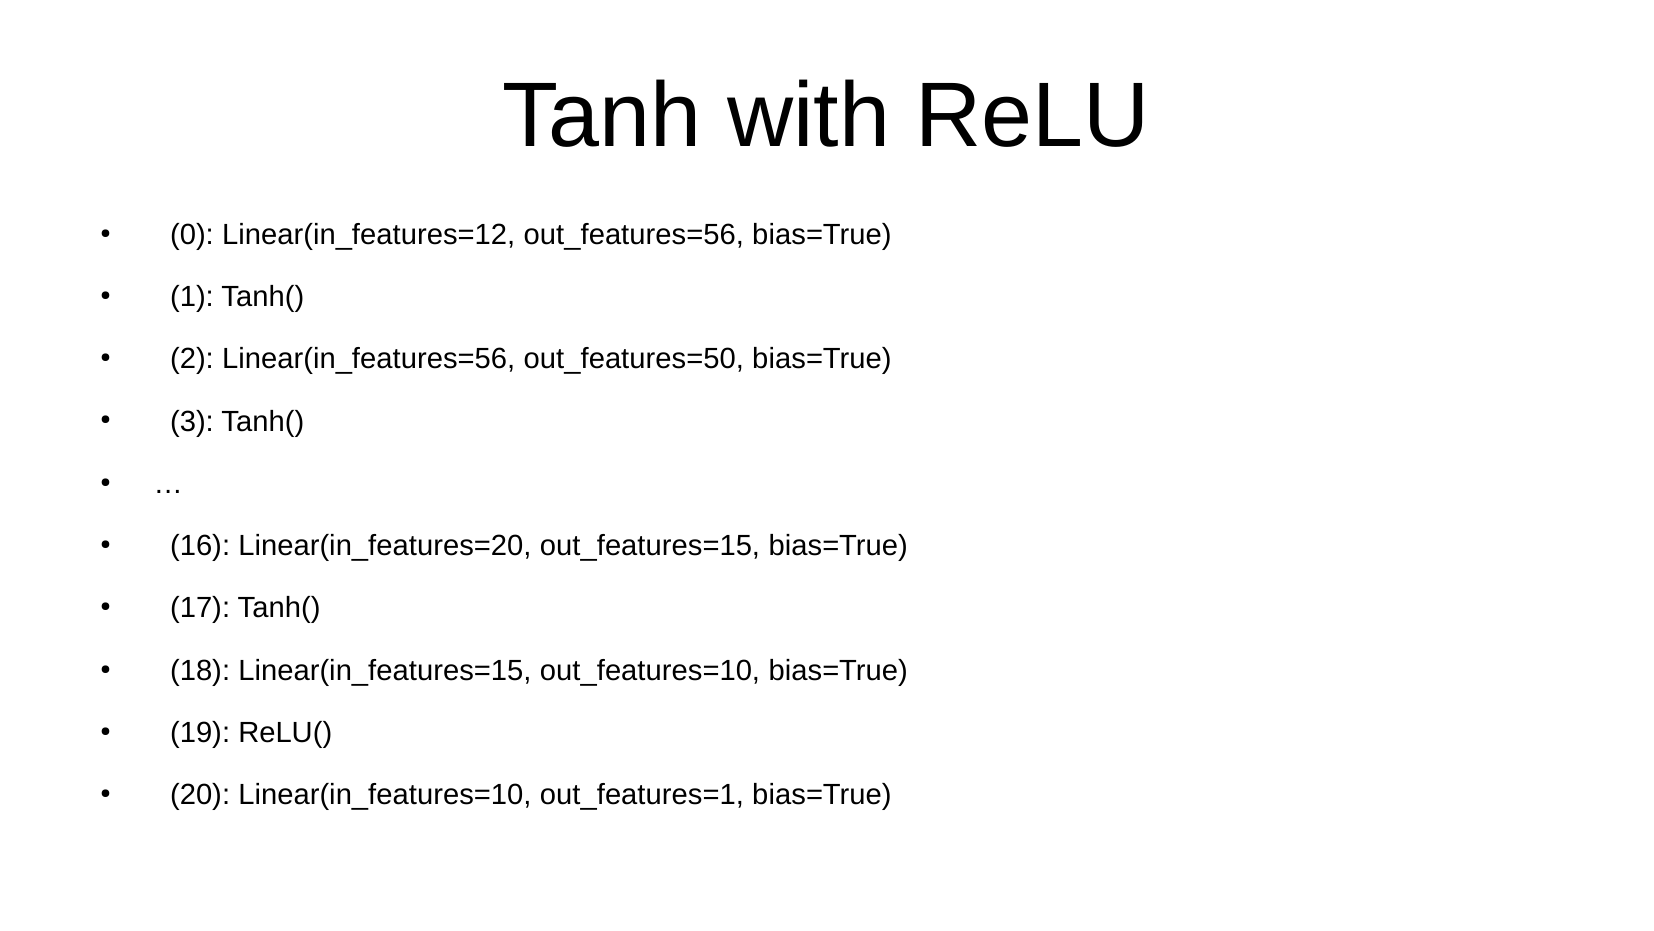

# Tanh with ReLU
 (0): Linear(in_features=12, out_features=56, bias=True)
 (1): Tanh()
 (2): Linear(in_features=56, out_features=50, bias=True)
 (3): Tanh()
…
 (16): Linear(in_features=20, out_features=15, bias=True)
 (17): Tanh()
 (18): Linear(in_features=15, out_features=10, bias=True)
 (19): ReLU()
 (20): Linear(in_features=10, out_features=1, bias=True)